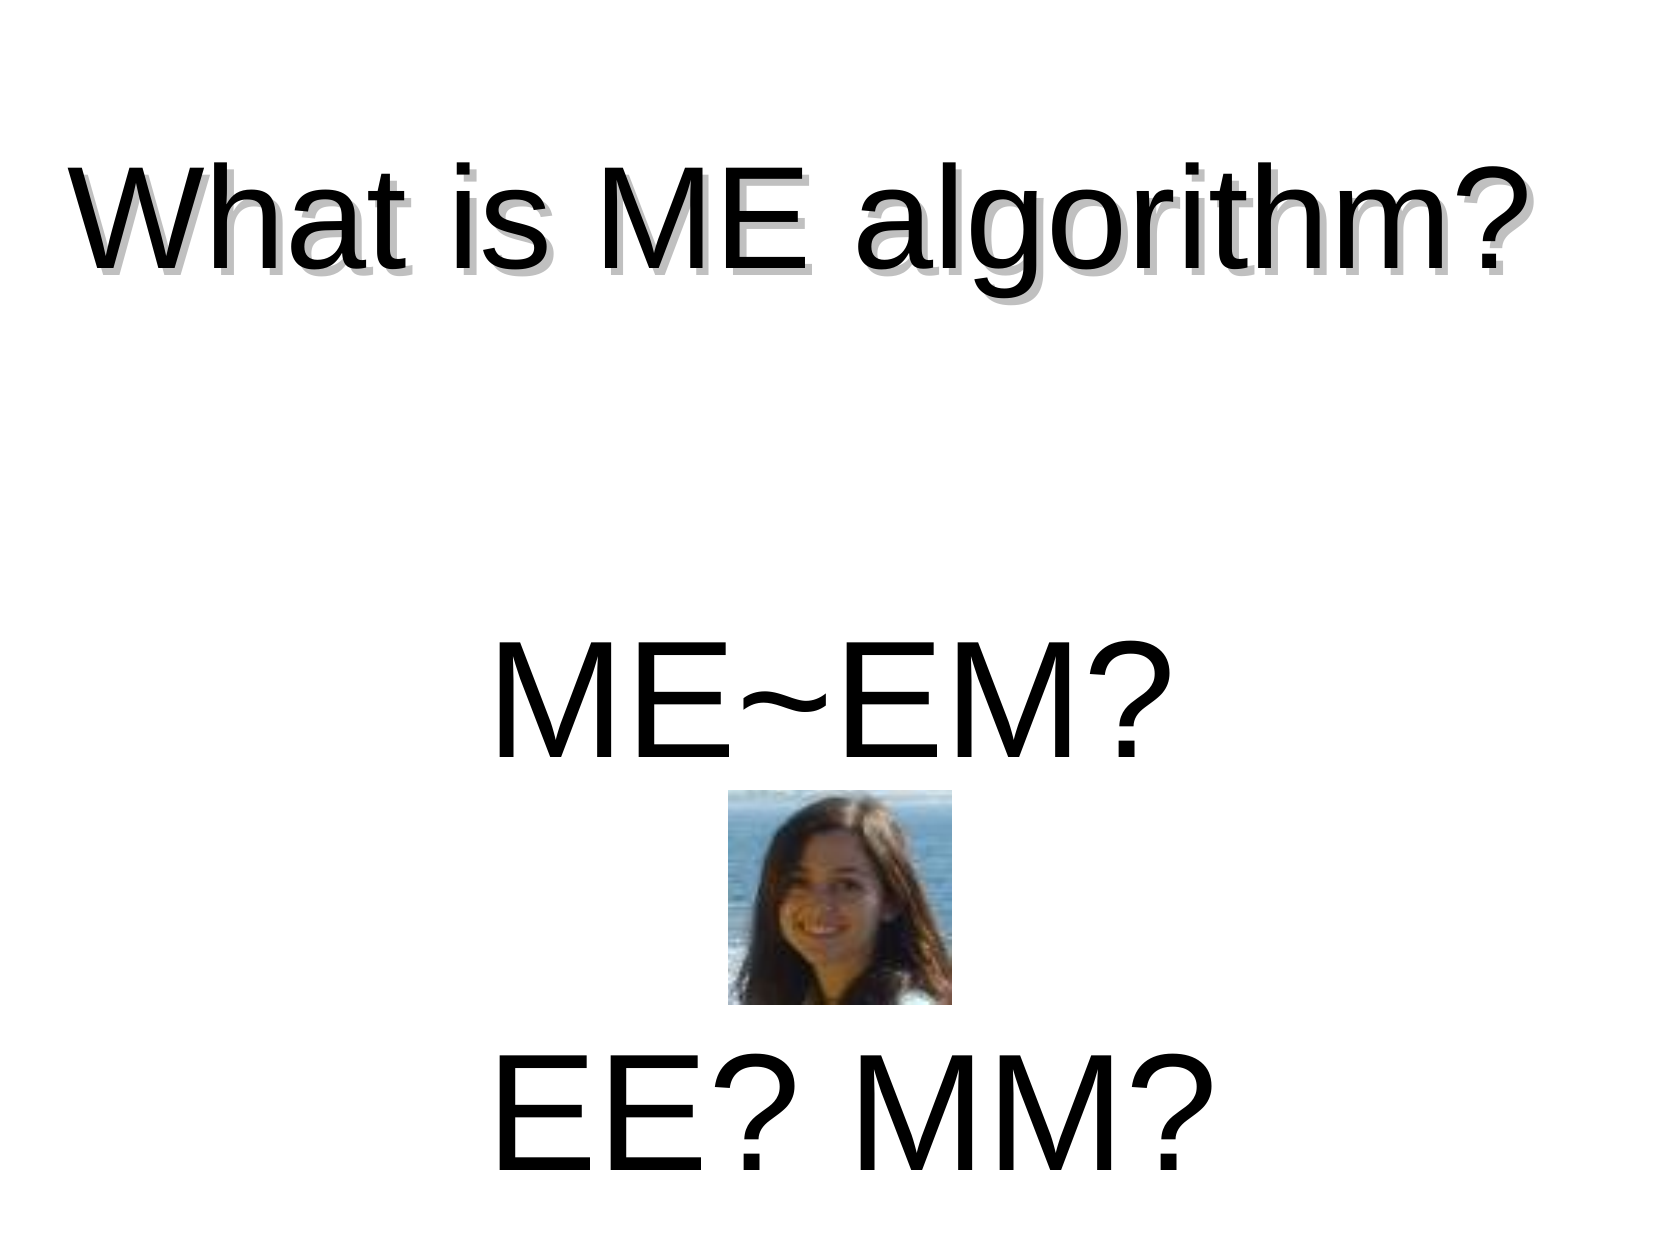

What is ME algorithm?
ME~EM?
EE? MM?